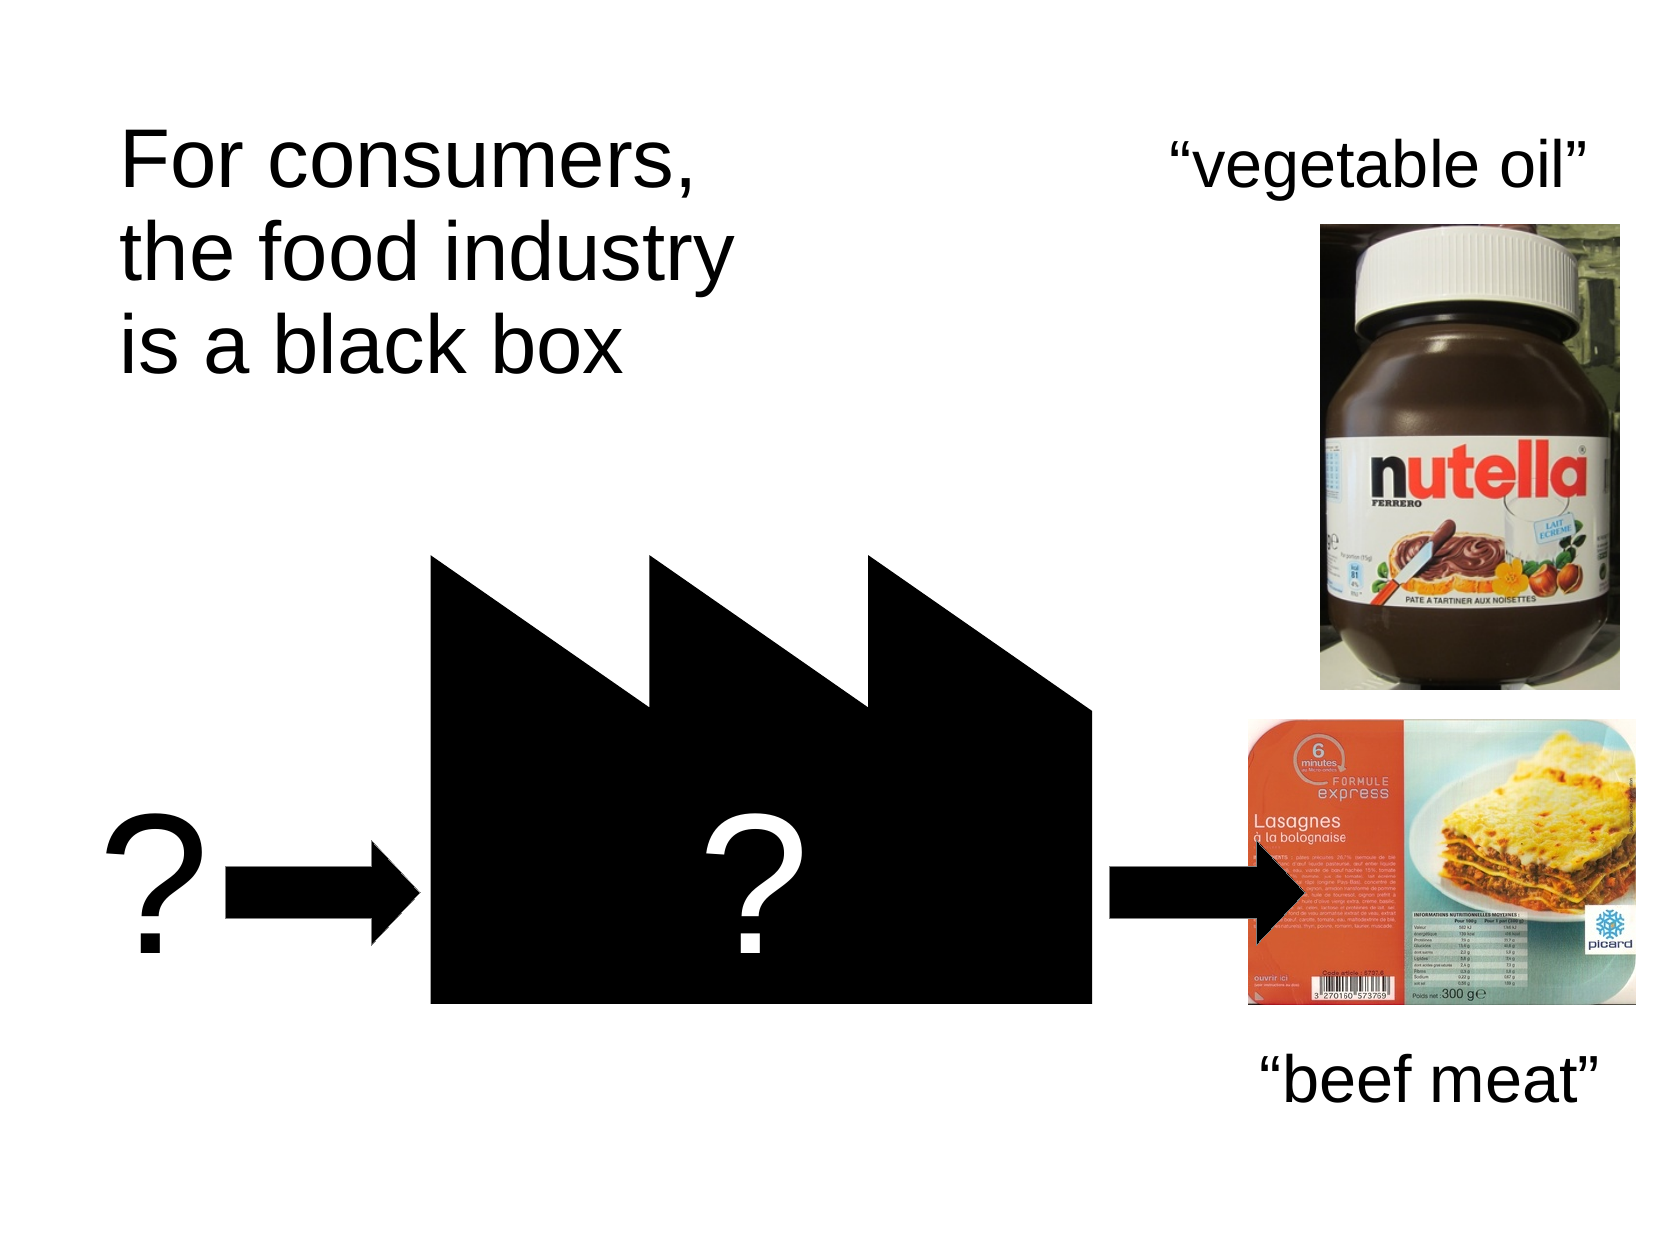

For consumers,
the food industry
is a black box
“vegetable oil”
?
?
“beef meat”